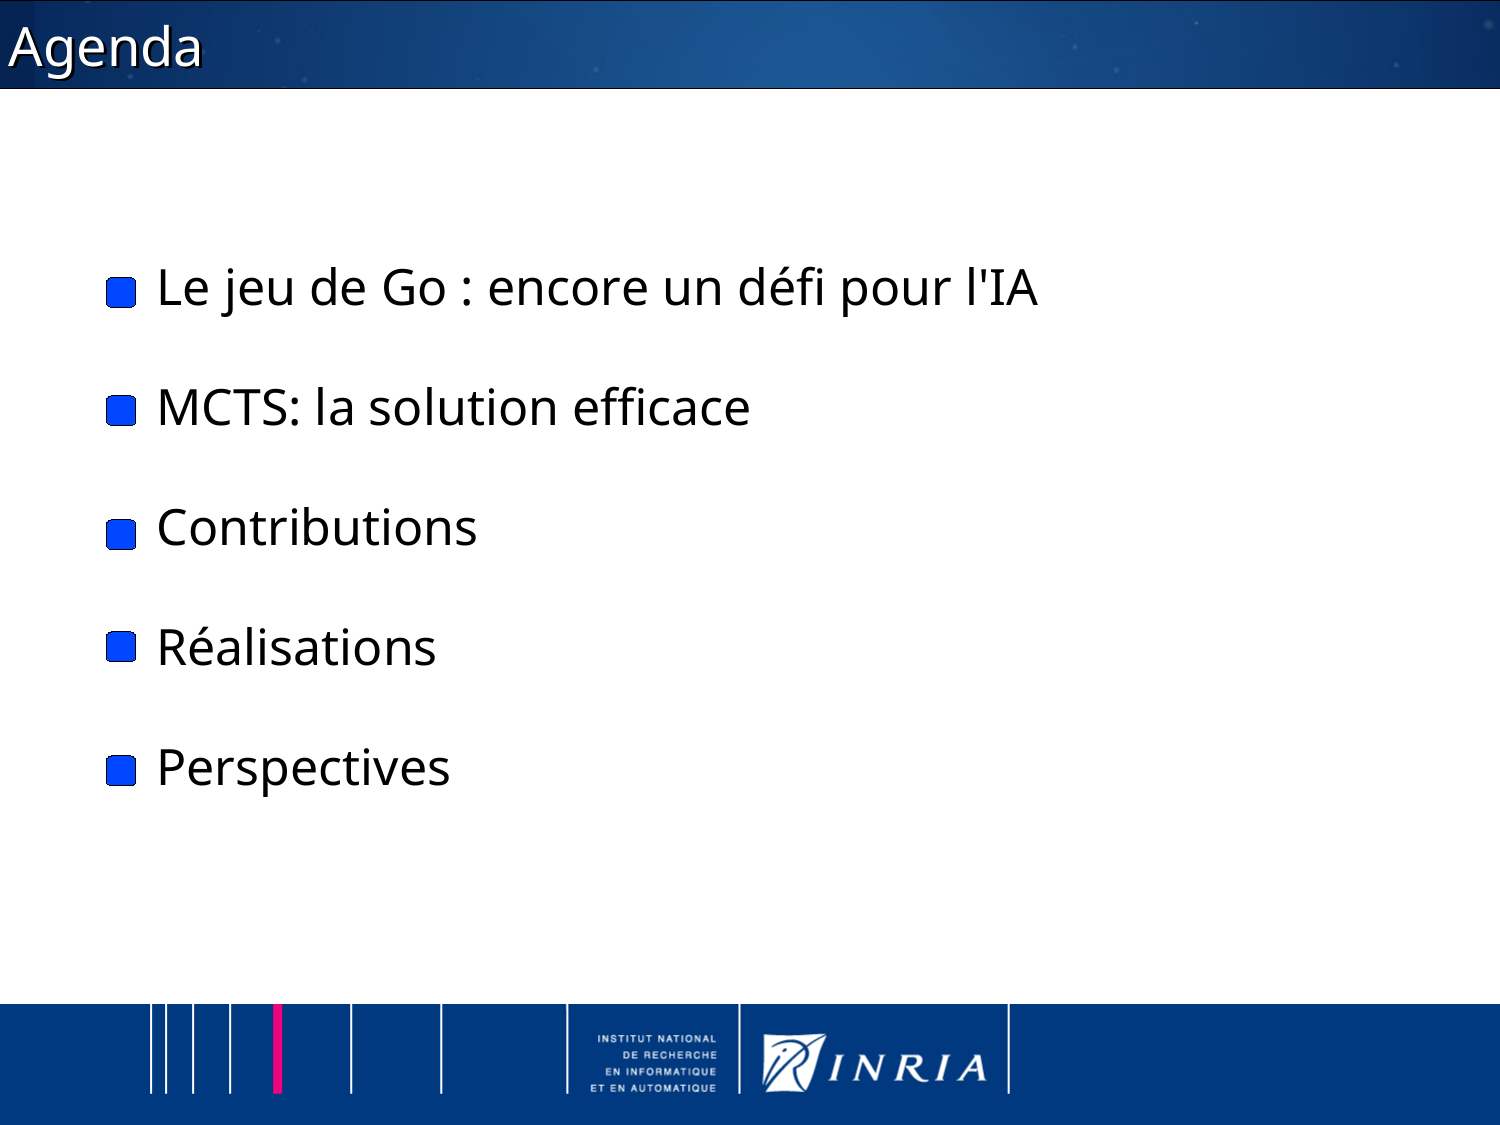

Agenda
Le jeu de Go : encore un défi pour l'IA
MCTS: la solution efficace
Contributions
Réalisations
Perspectives